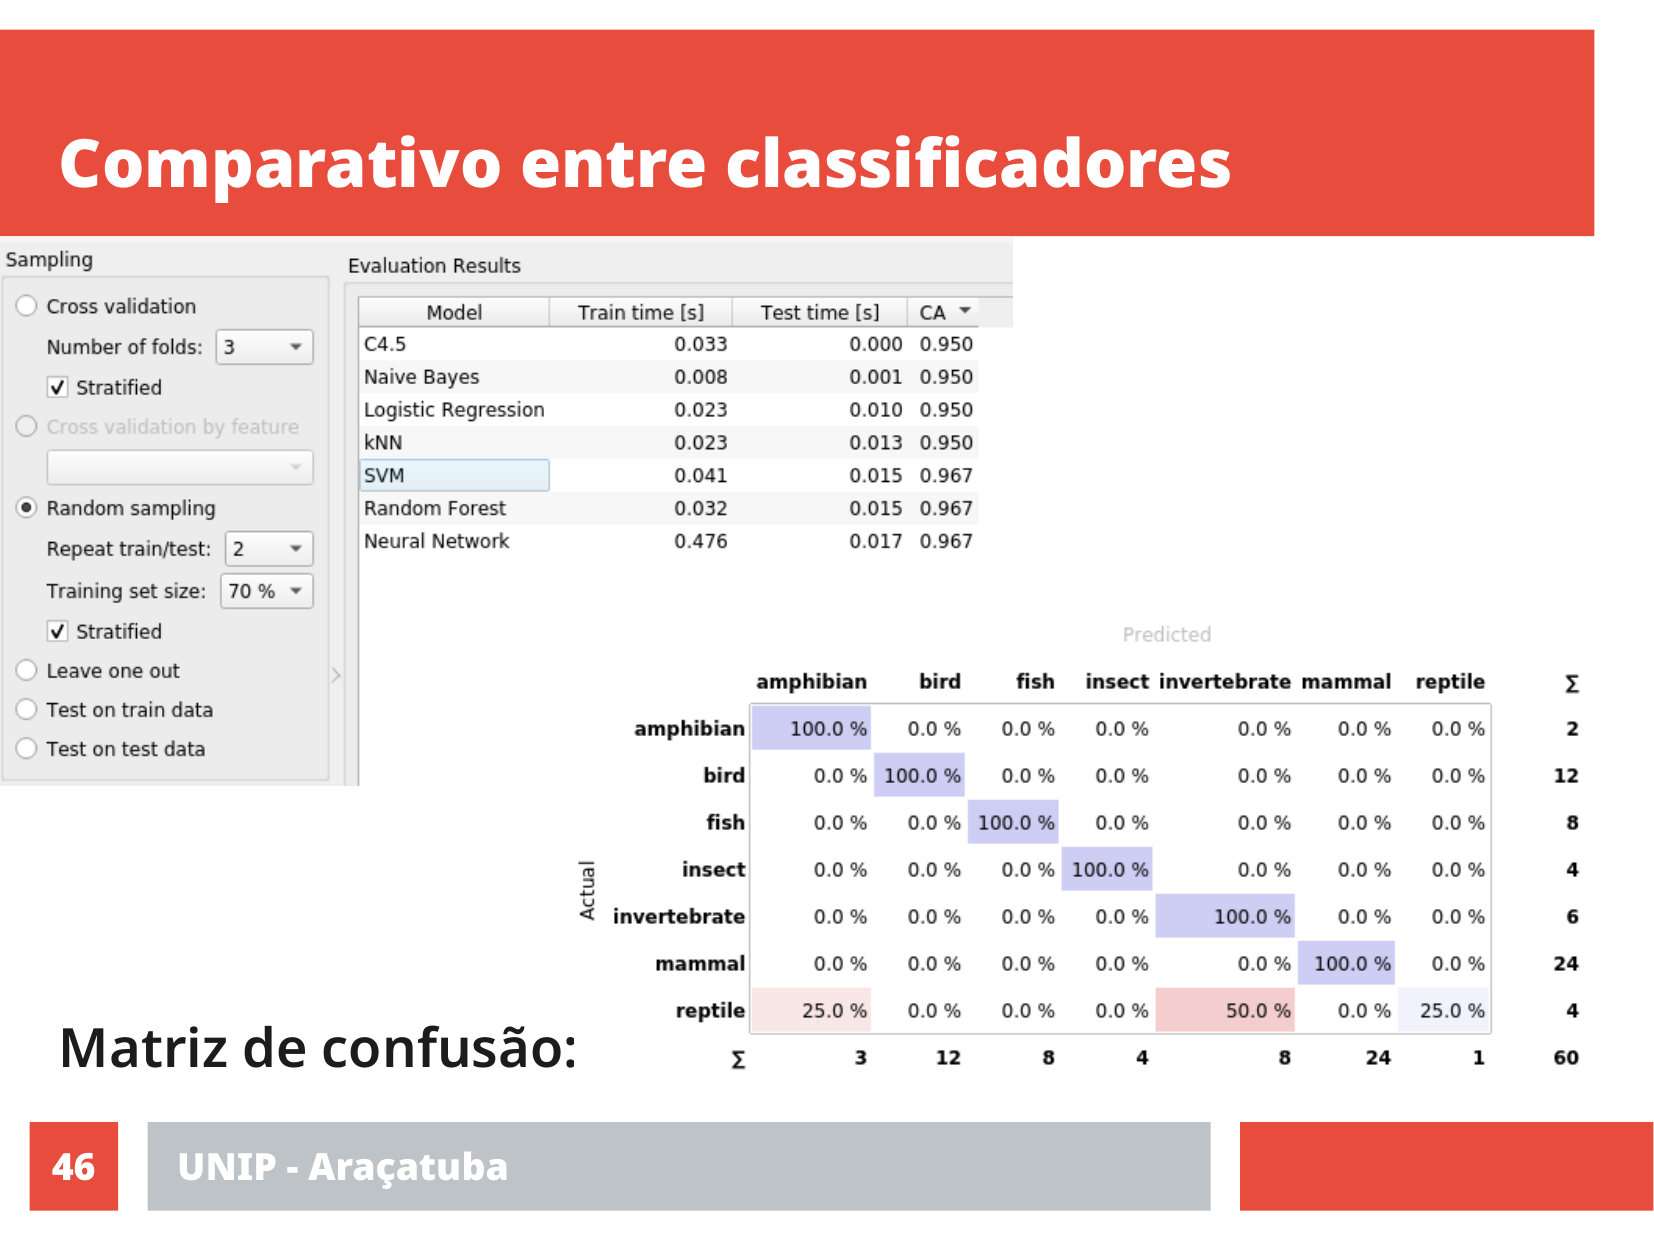

# Comparativo entre classificadores
Matriz de confusão:
46
UNIP - Araçatuba